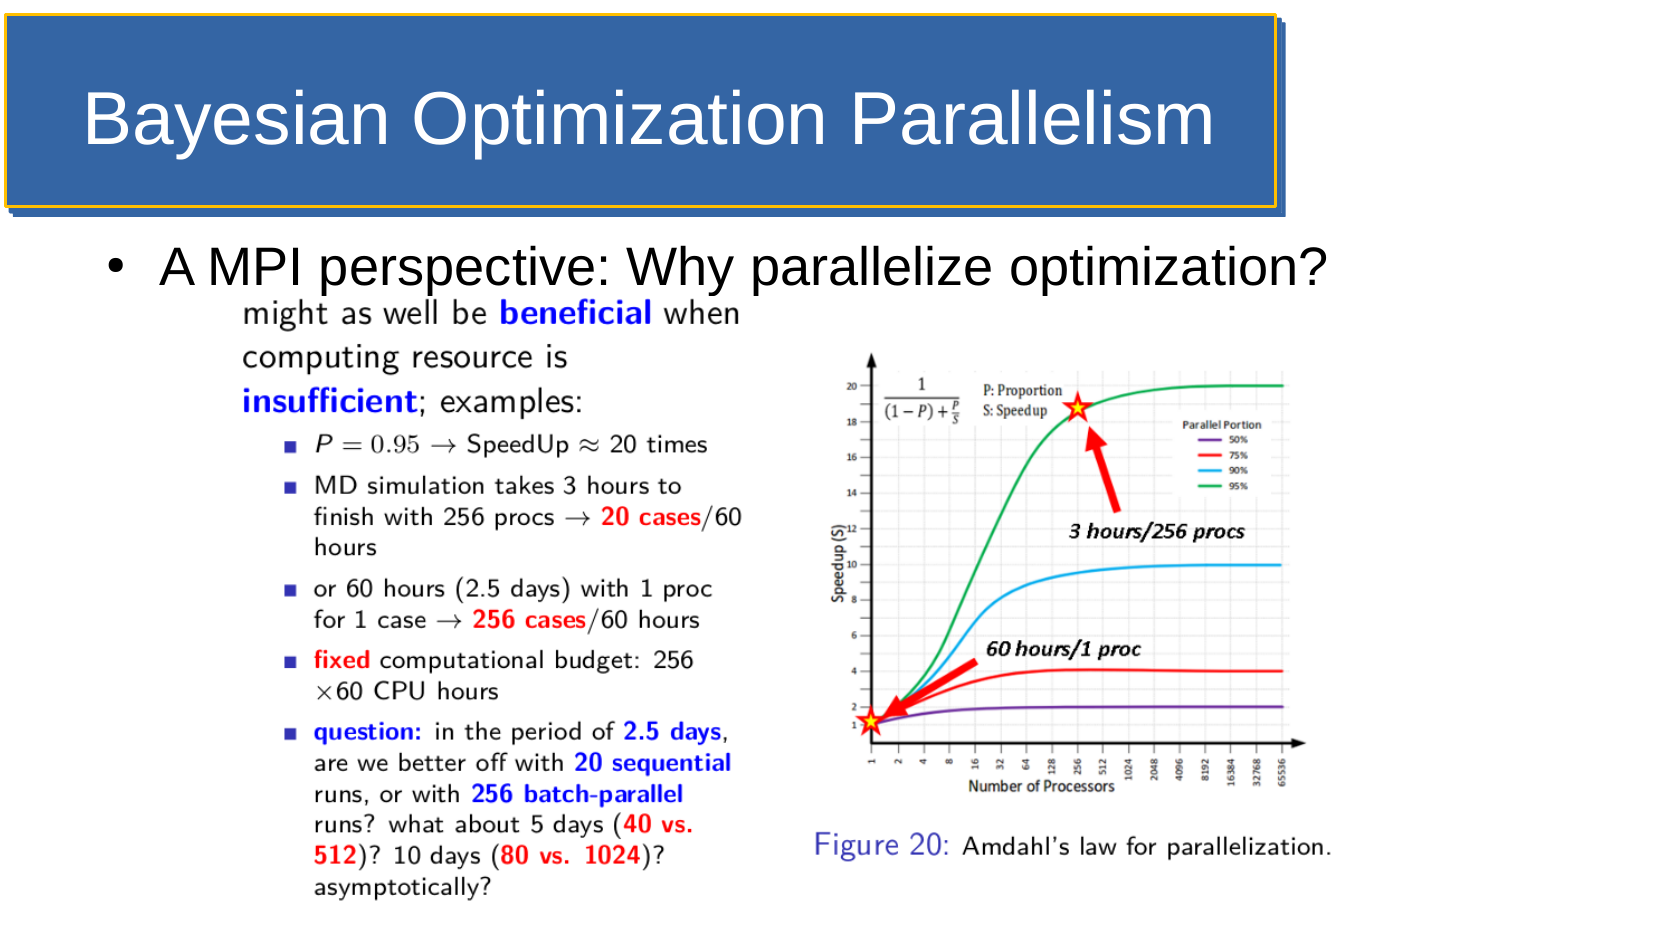

# Bayesian Optimization Parallelism
A MPI perspective: Why parallelize optimization?